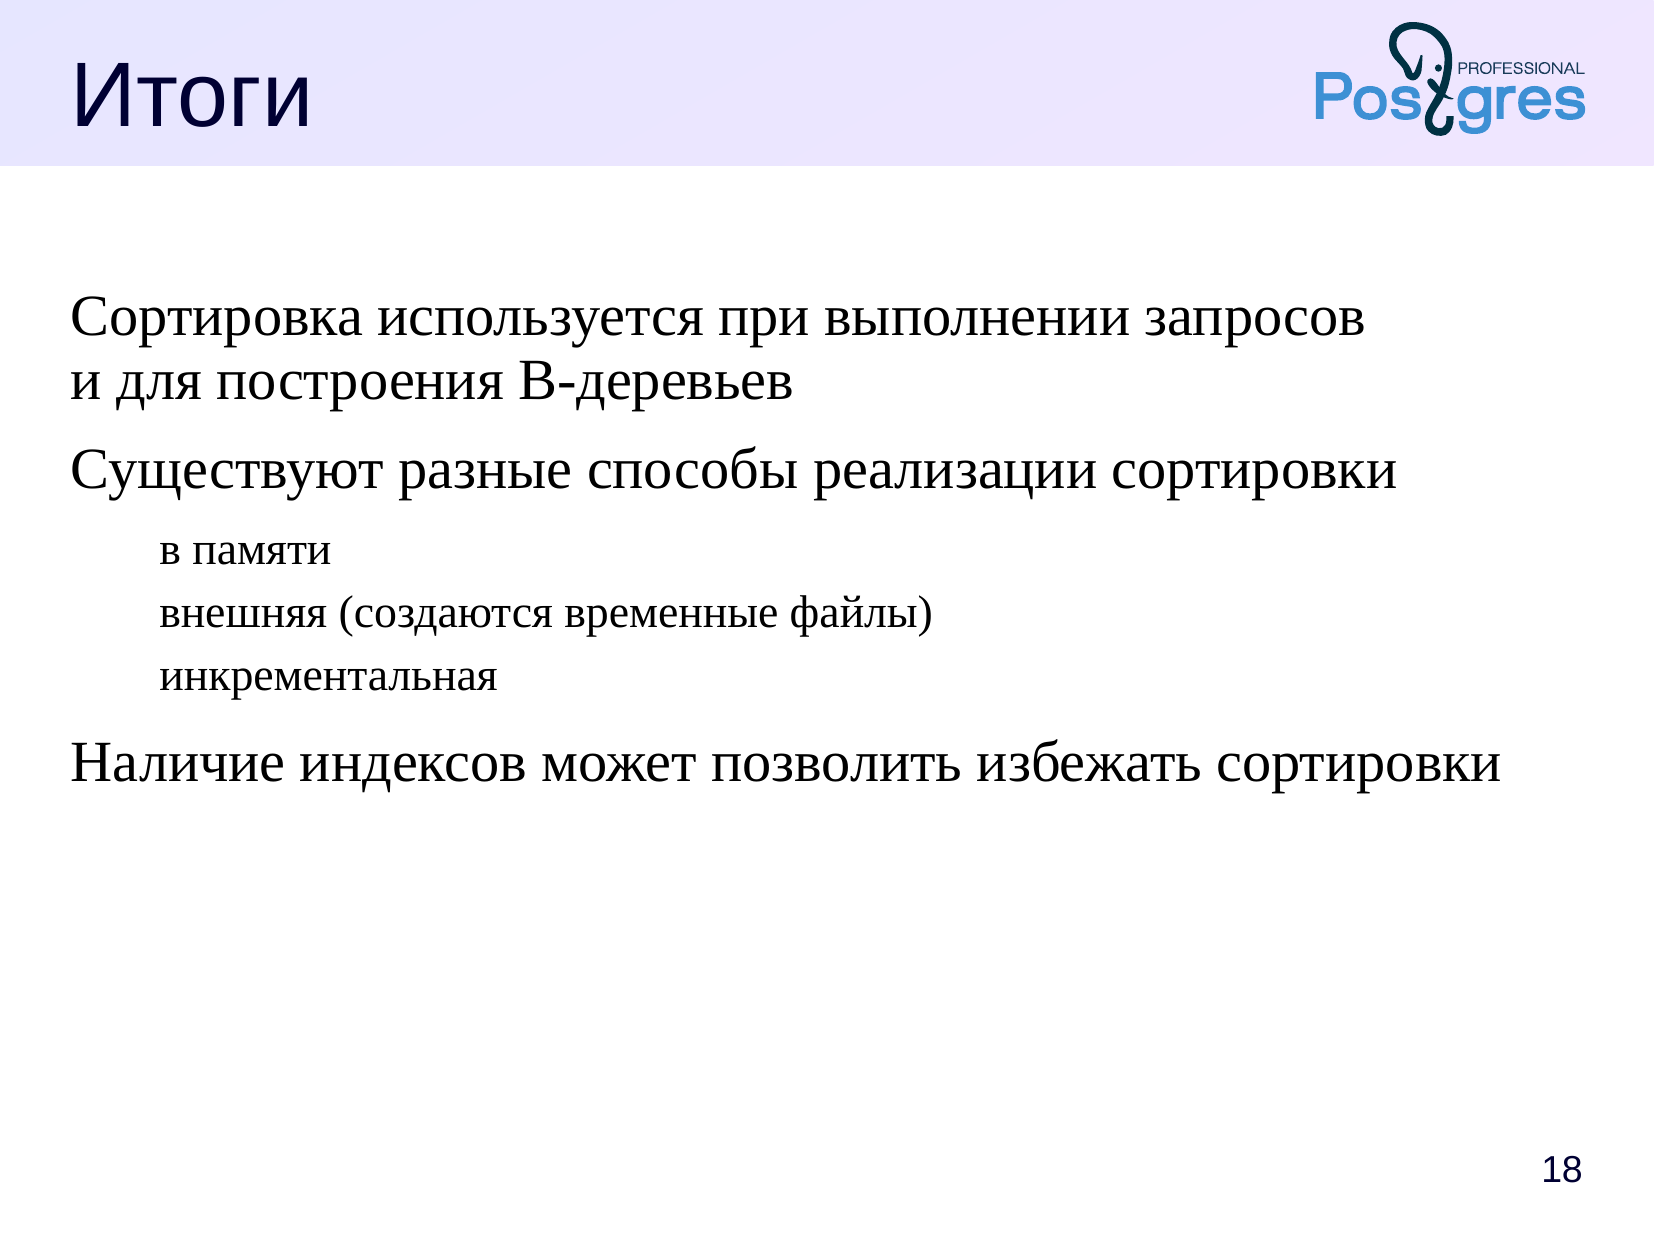

# Итоги
Сортировка используется при выполнении запросов
и для построения B-деревьев
Существуют разные способы реализации сортировки
в памяти
внешняя (создаются временные файлы)
инкрементальная
Наличие индексов может позволить избежать сортировки